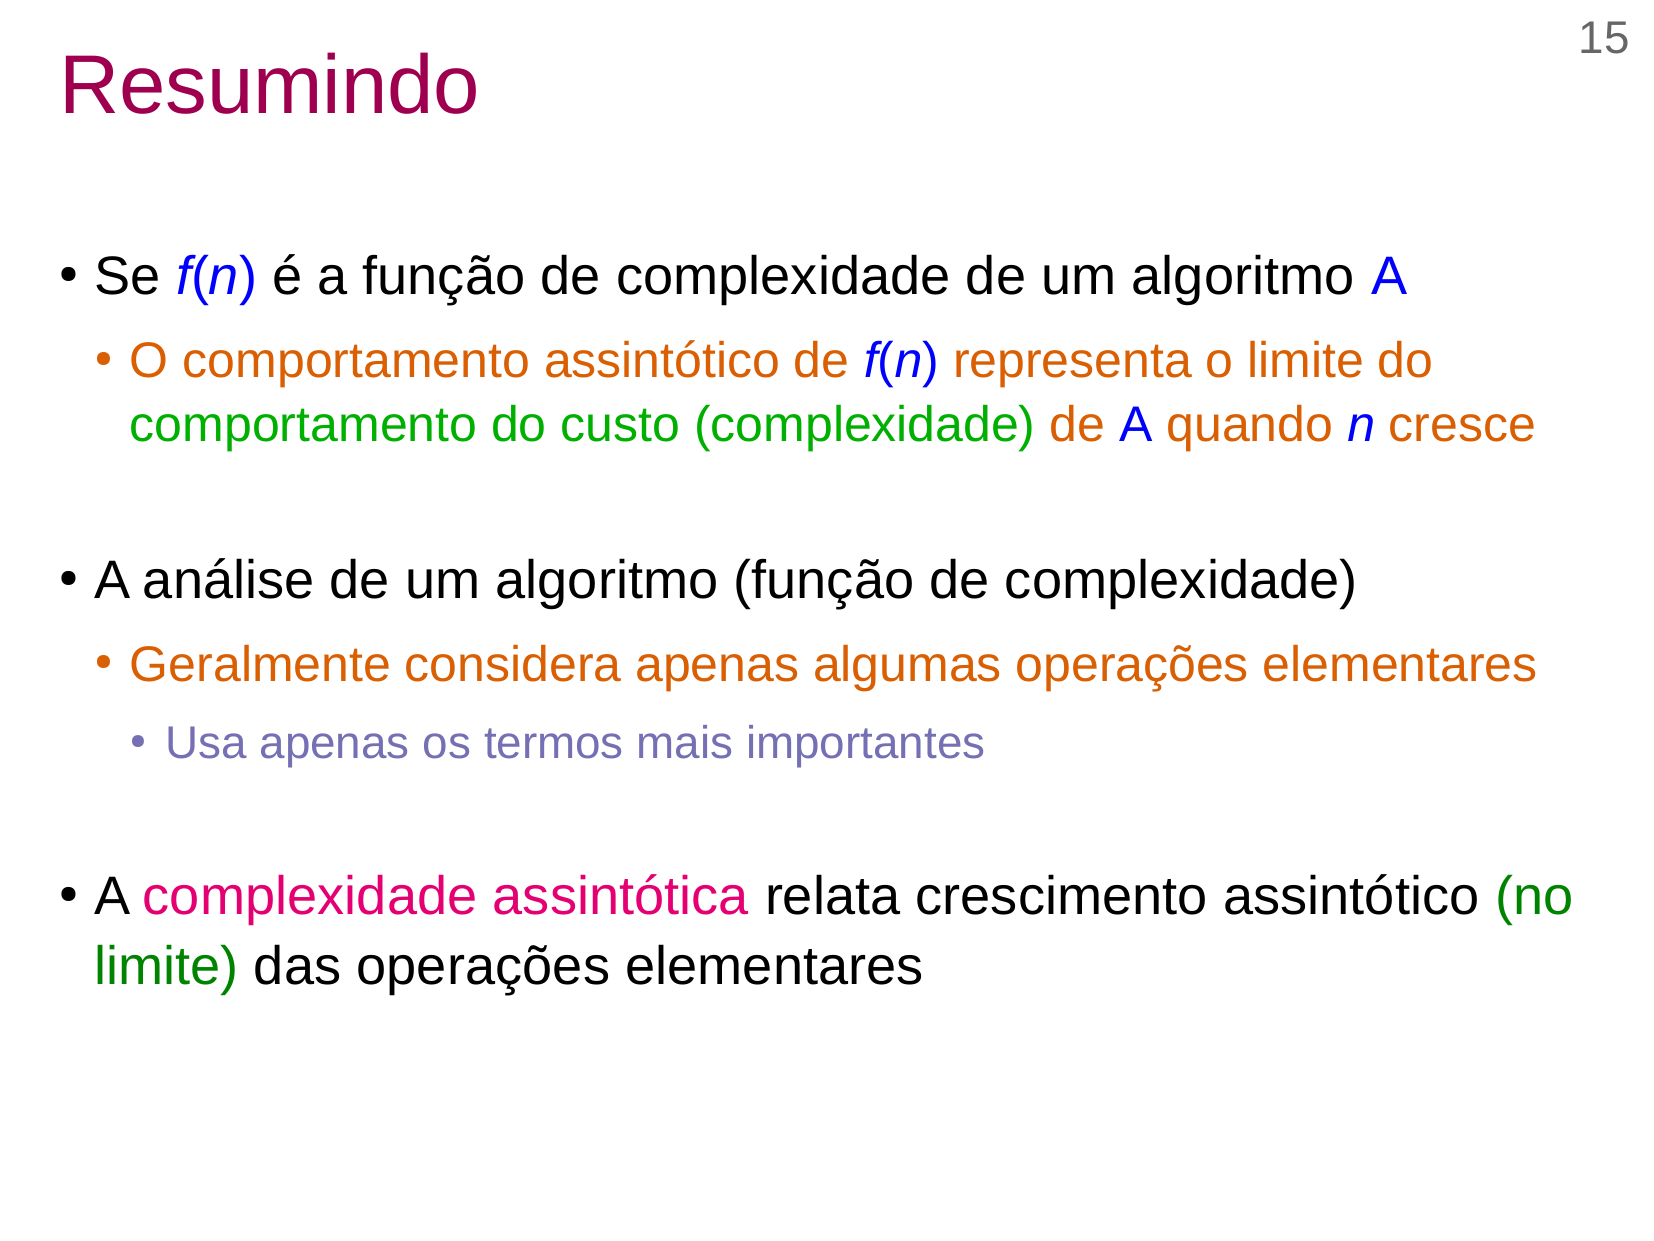

15
# Resumindo
Se f(n) é a função de complexidade de um algoritmo A
O comportamento assintótico de f(n) representa o limite do comportamento do custo (complexidade) de A quando n cresce
A análise de um algoritmo (função de complexidade)
Geralmente considera apenas algumas operações elementares
Usa apenas os termos mais importantes
A complexidade assintótica relata crescimento assintótico (no limite) das operações elementares